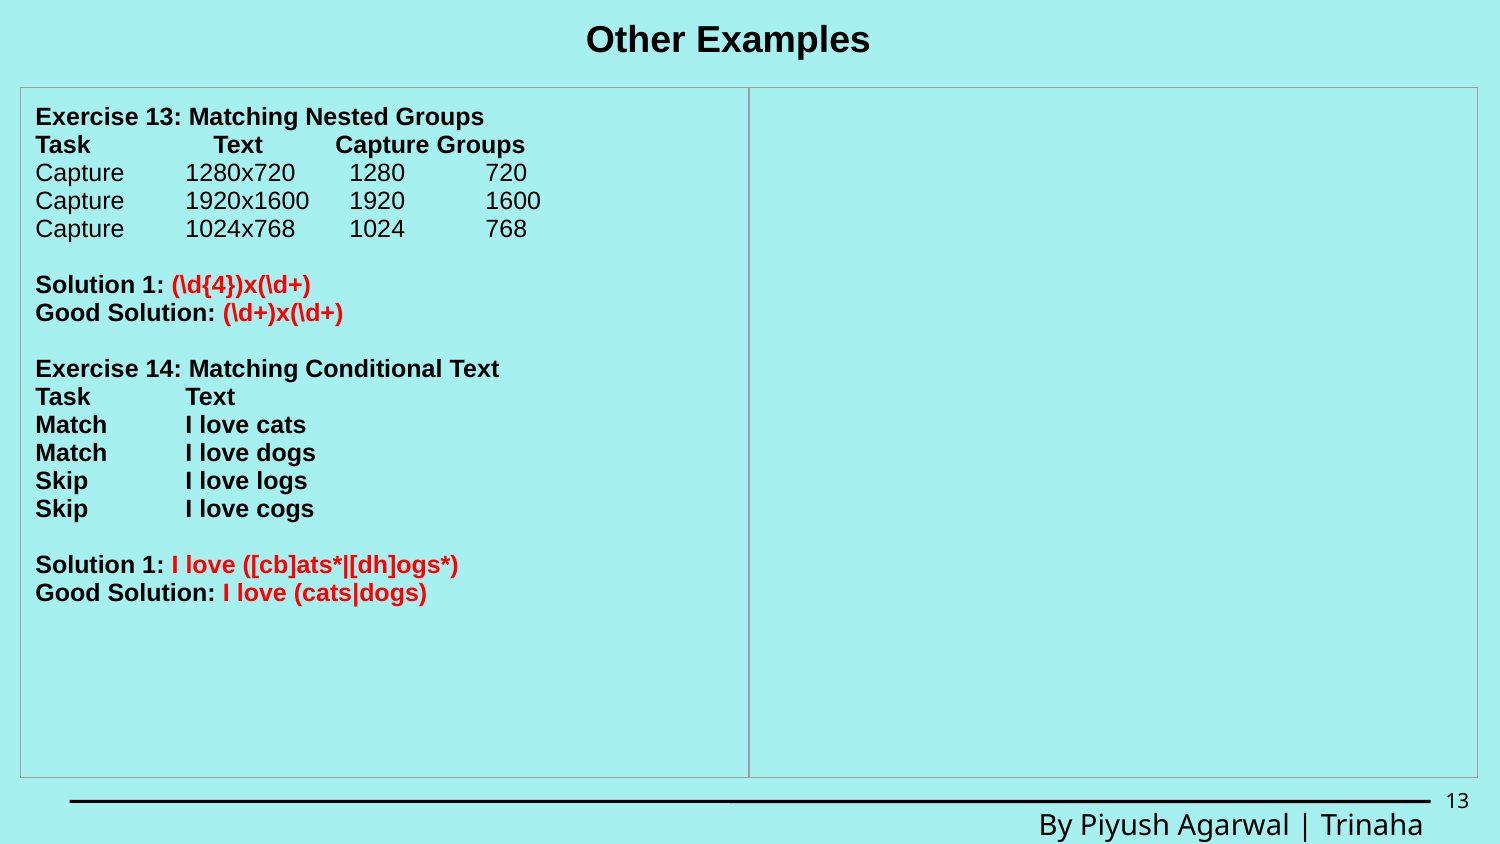

Other Examples
| Exercise 13: Matching Nested Groups Task Text Capture Groups Capture 1280x720 1280 720 Capture 1920x1600 1920 1600 Capture 1024x768 1024 768 Solution 1: (\d{4})x(\d+) Good Solution: (\d+)x(\d+) Exercise 14: Matching Conditional Text Task Text Match I love cats Match I love dogs Skip I love logs Skip I love cogs Solution 1: I love ([cb]ats\*|[dh]ogs\*) Good Solution: I love (cats|dogs) | |
| --- | --- |
By Piyush Agarwal | Trinaha Institute